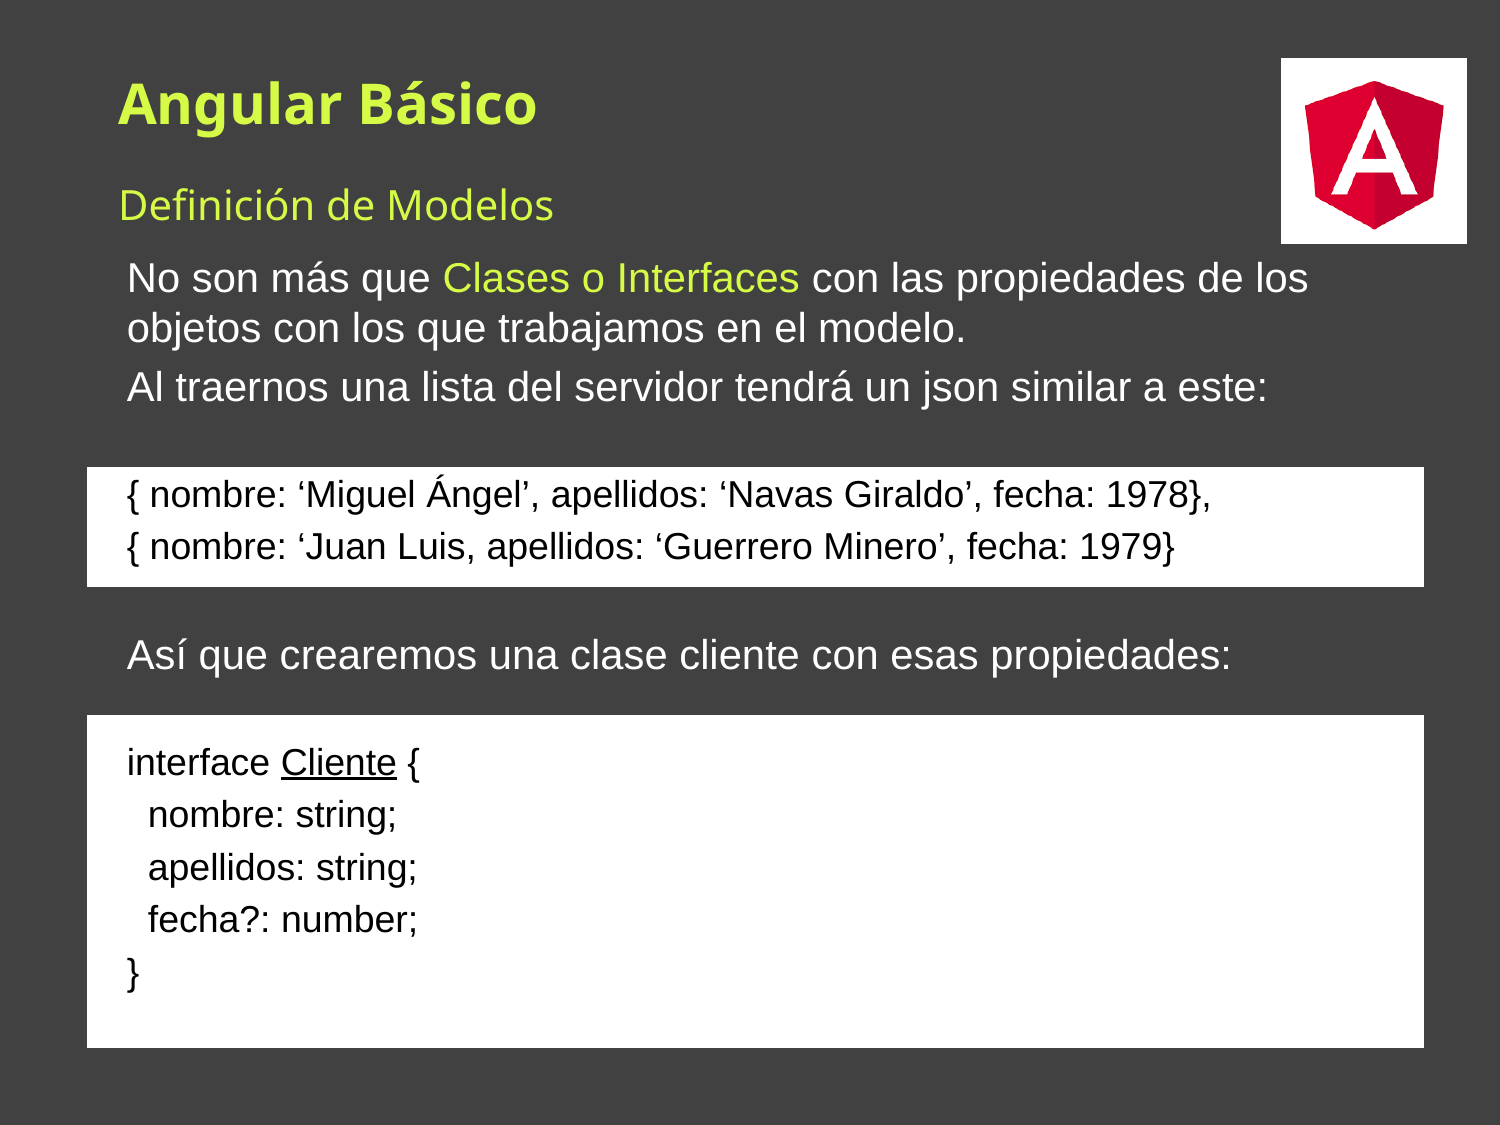

# Angular Básico
Definición de Modelos
No son más que Clases o Interfaces con las propiedades de los objetos con los que trabajamos en el modelo.
Al traernos una lista del servidor tendrá un json similar a este:
{ nombre: ‘Miguel Ángel’, apellidos: ‘Navas Giraldo’, fecha: 1978},
{ nombre: ‘Juan Luis, apellidos: ‘Guerrero Minero’, fecha: 1979}
Así que crearemos una clase cliente con esas propiedades:
interface Cliente {
 nombre: string;
 apellidos: string;
 fecha?: number;
}